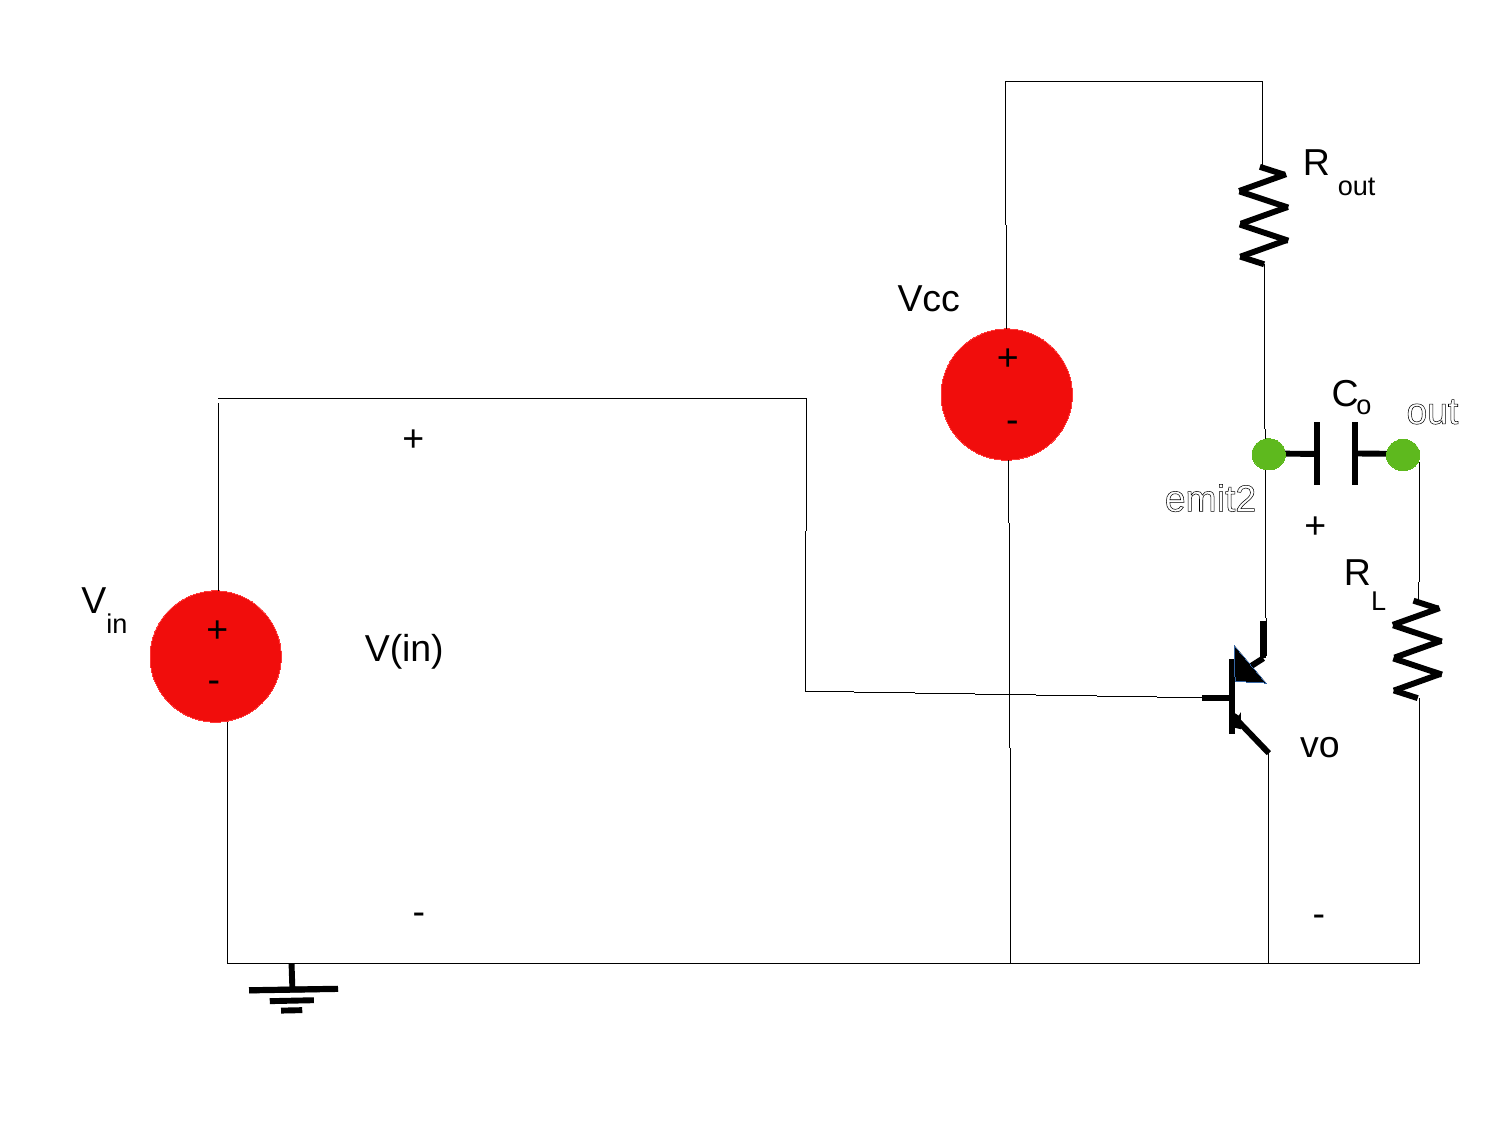

R
out
Vcc
+
C
o
out
-
+
emit2
+
R
V
L
in
+
V(in)
-
vo
-
-
bla
1